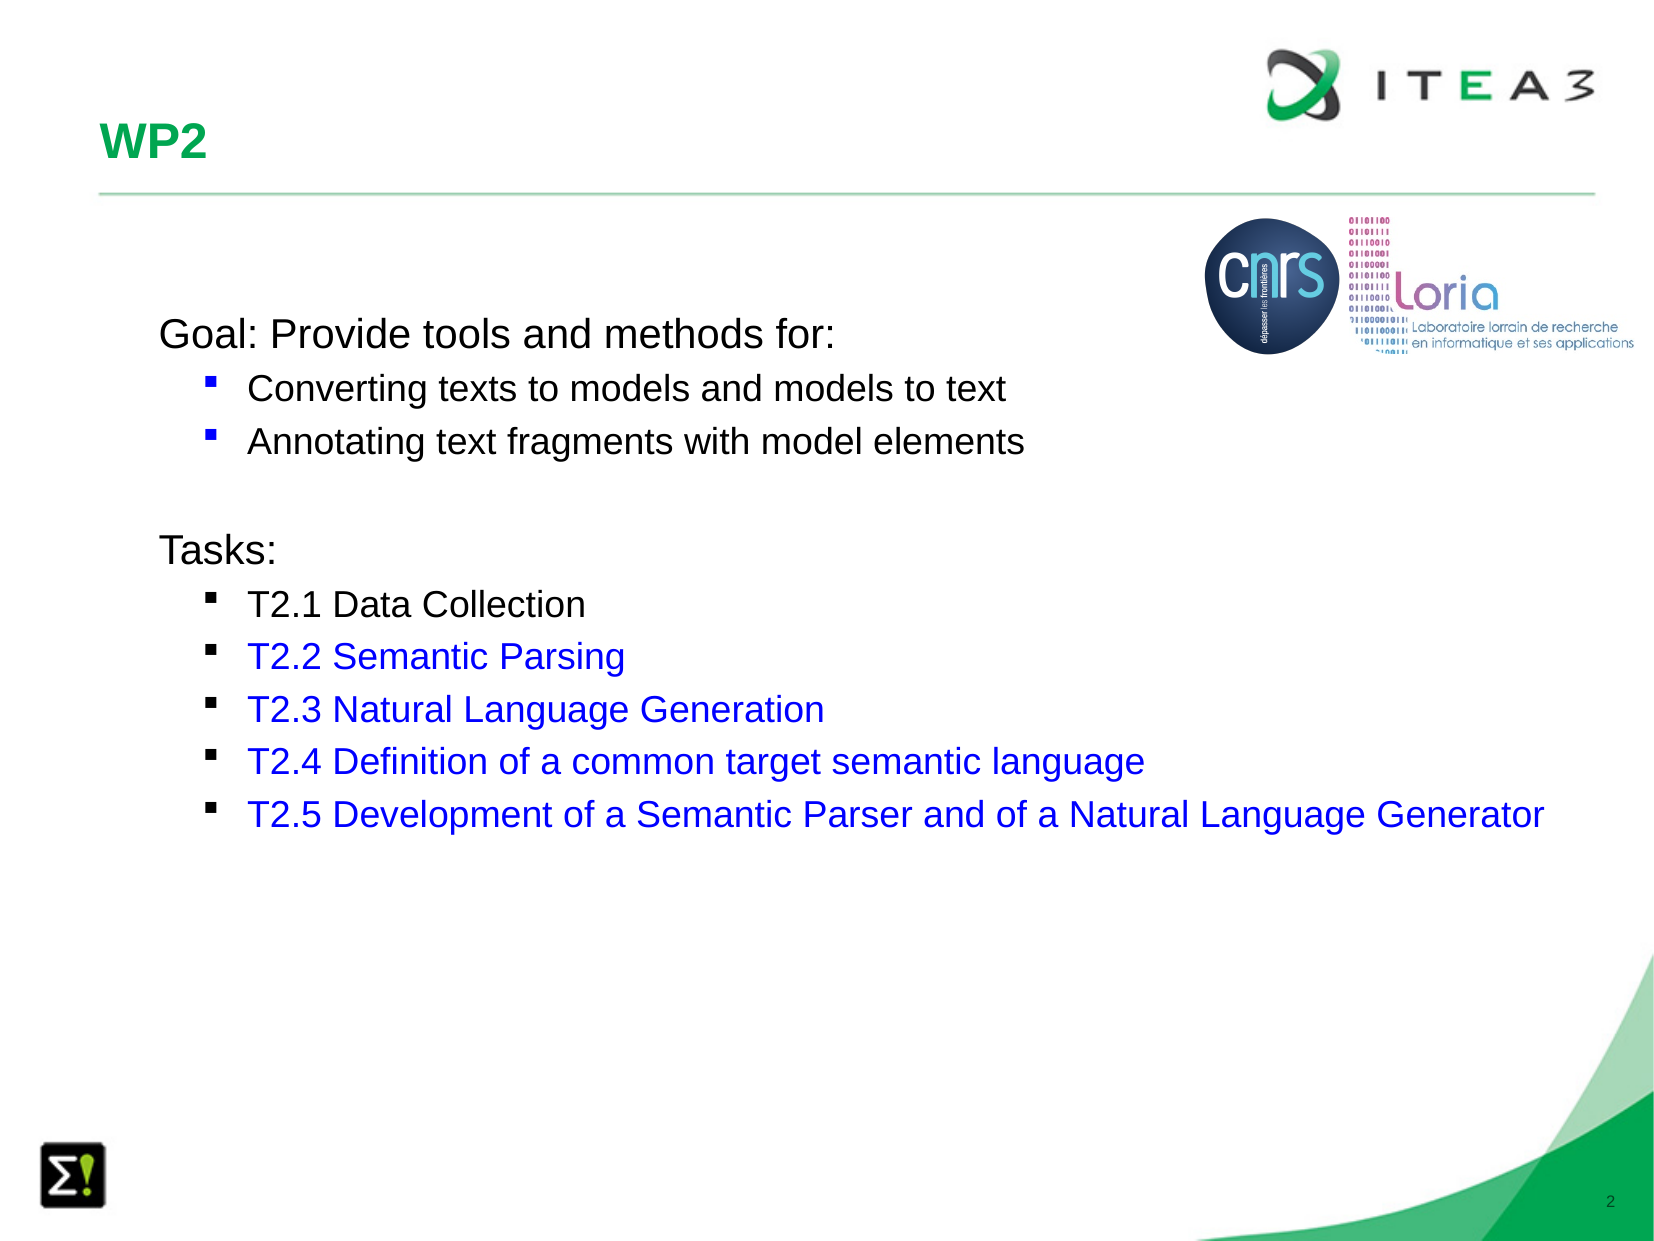

# WP2
Goal: Provide tools and methods for:
Converting texts to models and models to text
Annotating text fragments with model elements
Tasks:
T2.1 Data Collection
T2.2 Semantic Parsing
T2.3 Natural Language Generation
T2.4 Definition of a common target semantic language
T2.5 Development of a Semantic Parser and of a Natural Language Generator